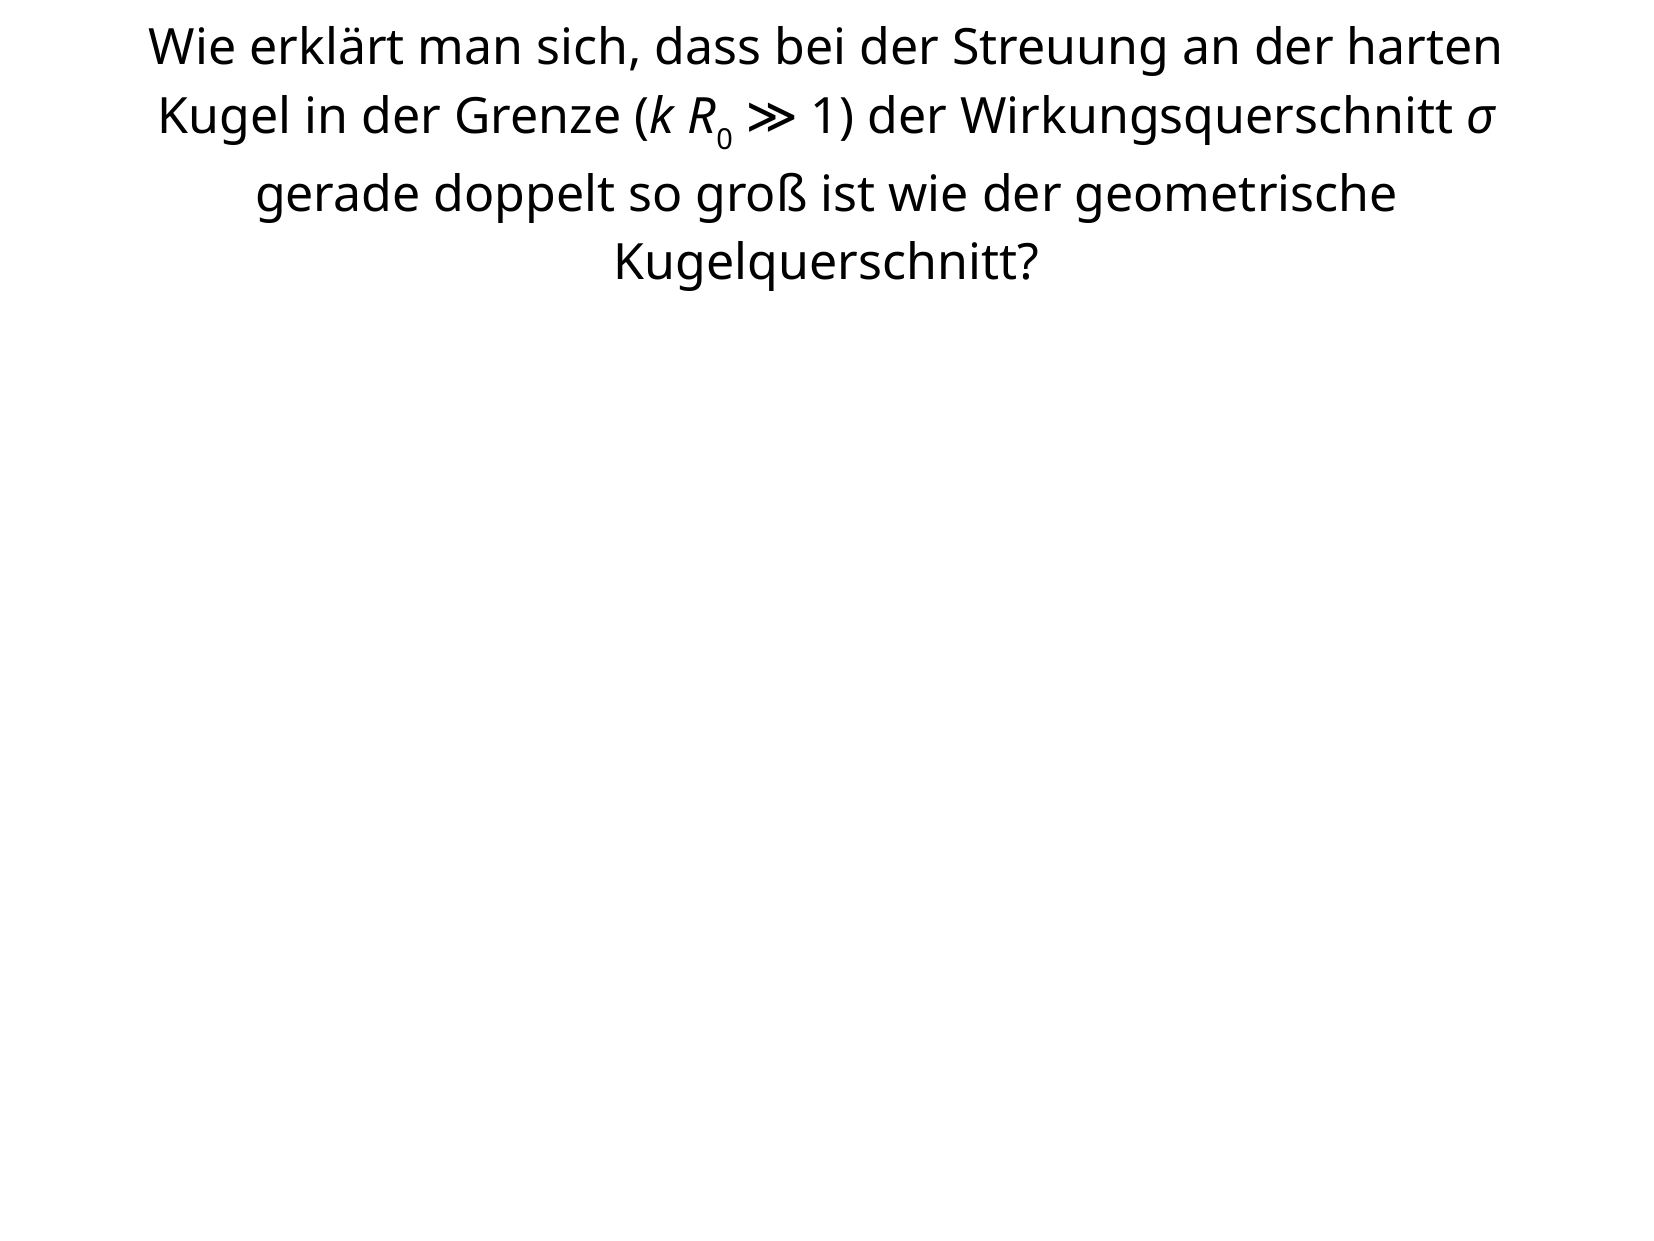

# Wie erklärt man sich, dass bei der Streuung an der harten Kugel in der Grenze (k R0 ≫ 1) der Wirkungsquerschnitt σ gerade doppelt so groß ist wie der geometrische Kugelquerschnitt?